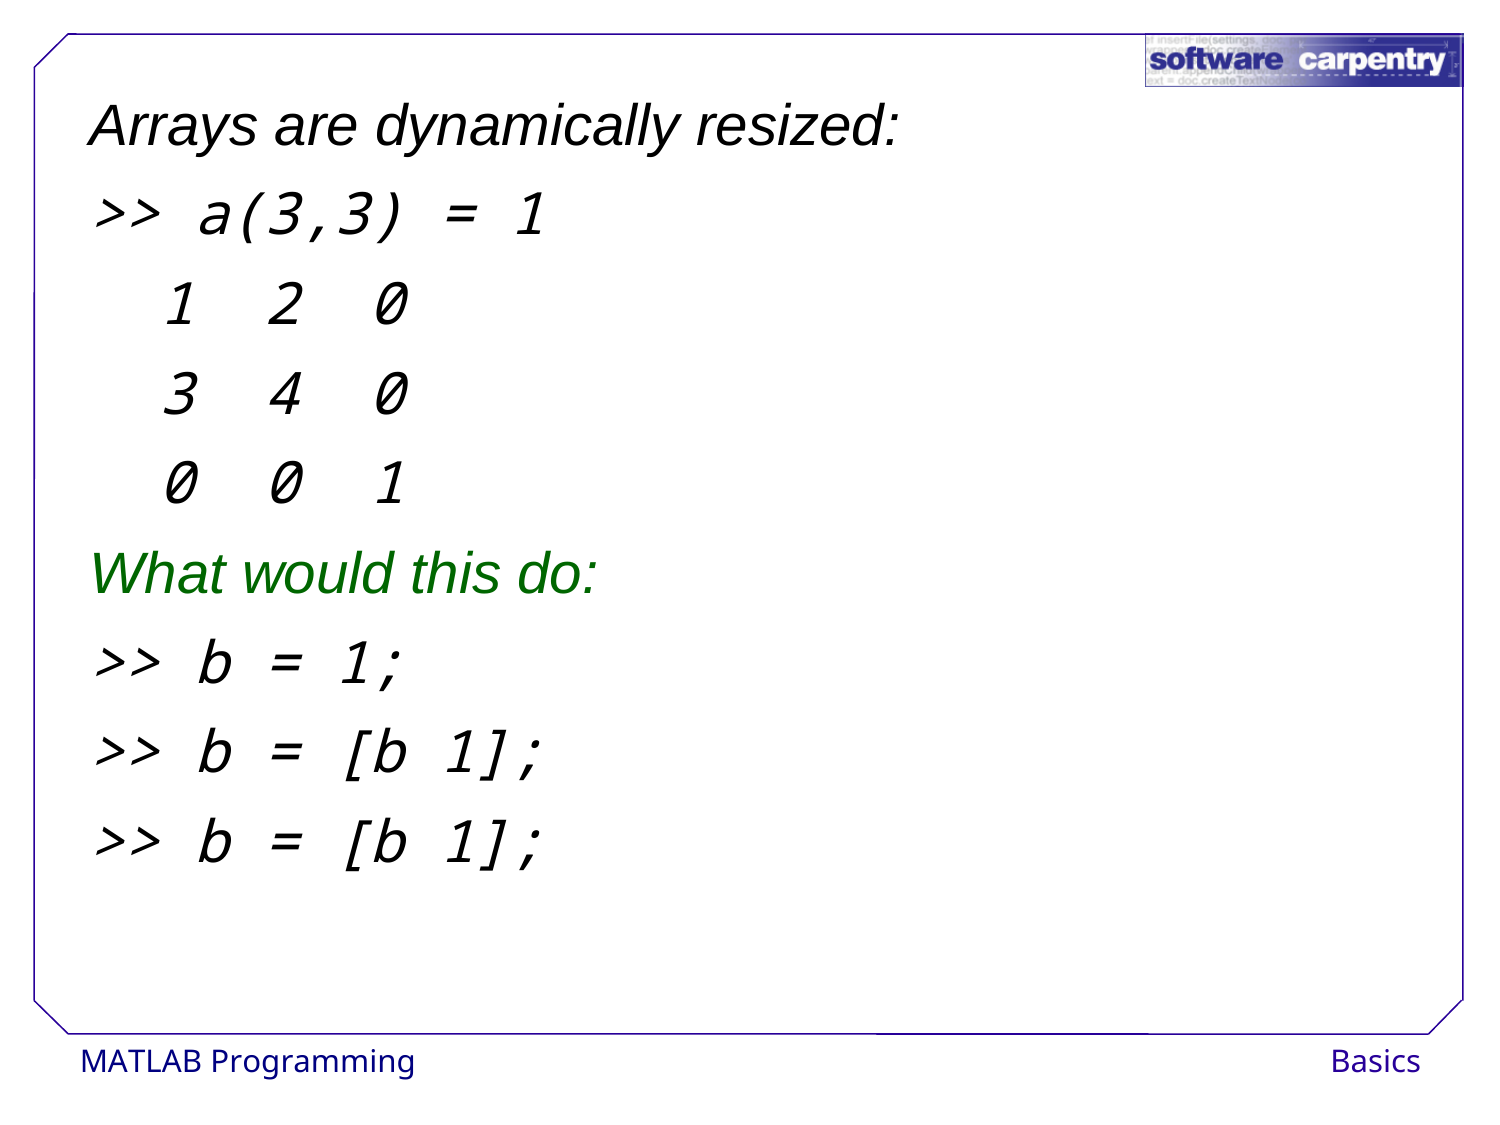

# Arrays are dynamically resized:
>> a(3,3) = 1
 1 2 0
 3 4 0
 0 0 1
What would this do:
>> b = 1;
>> b = [b 1];
>> b = [b 1];